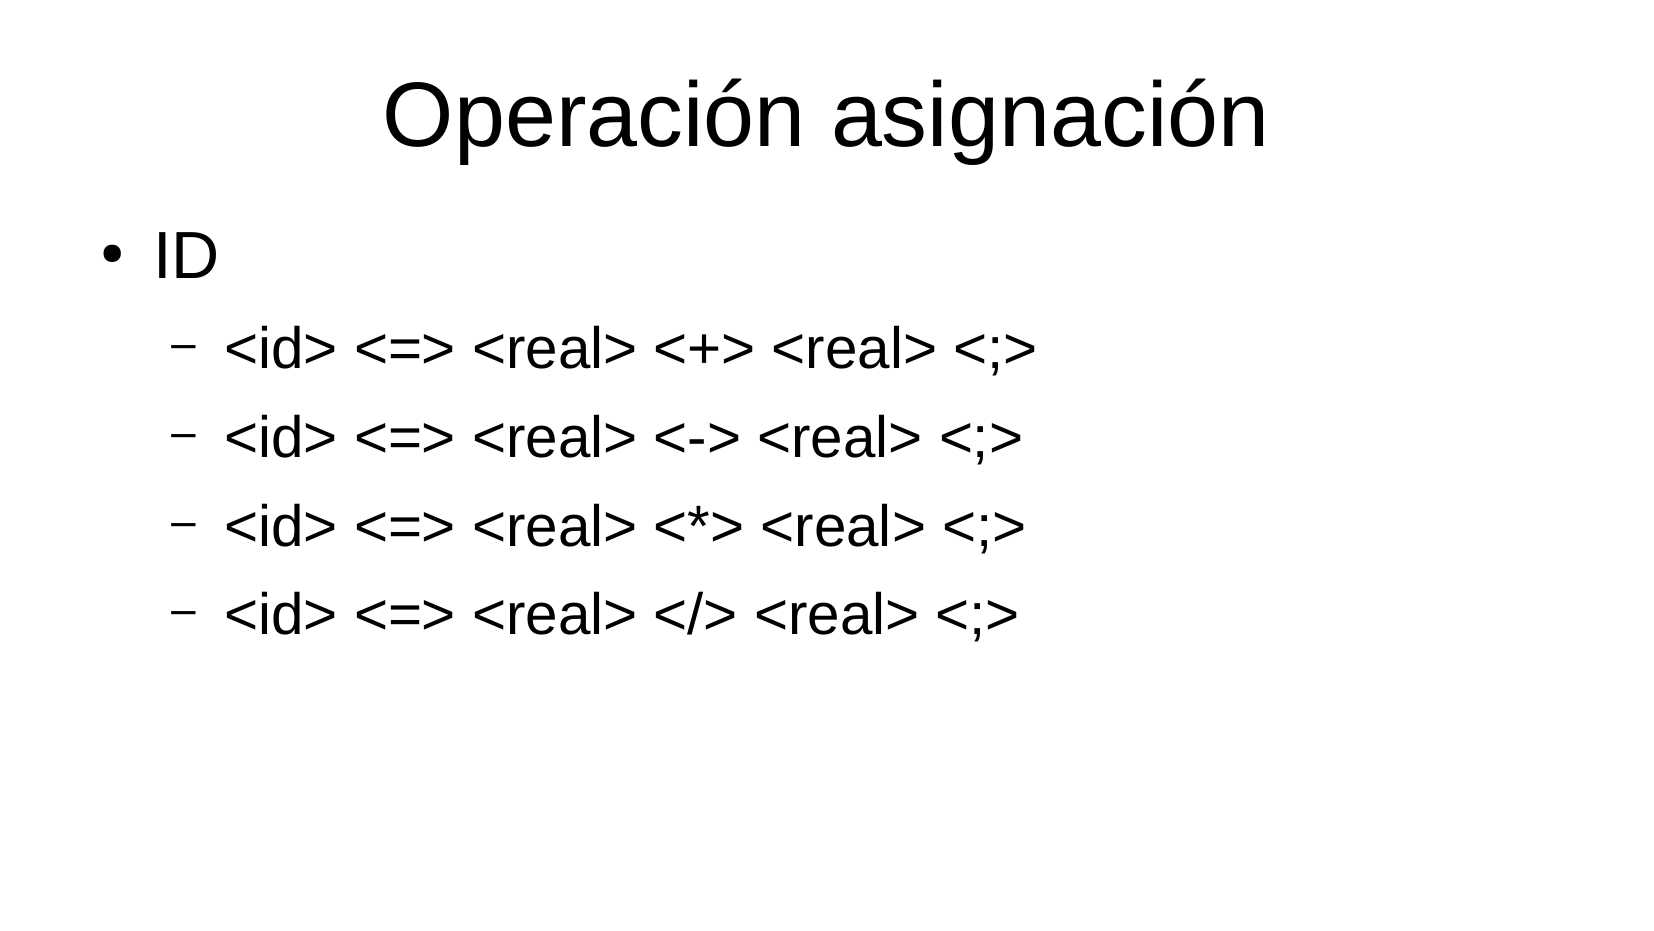

# Operación asignación
ID
<id> <=> <real> <+> <real> <;>
<id> <=> <real> <-> <real> <;>
<id> <=> <real> <*> <real> <;>
<id> <=> <real> </> <real> <;>